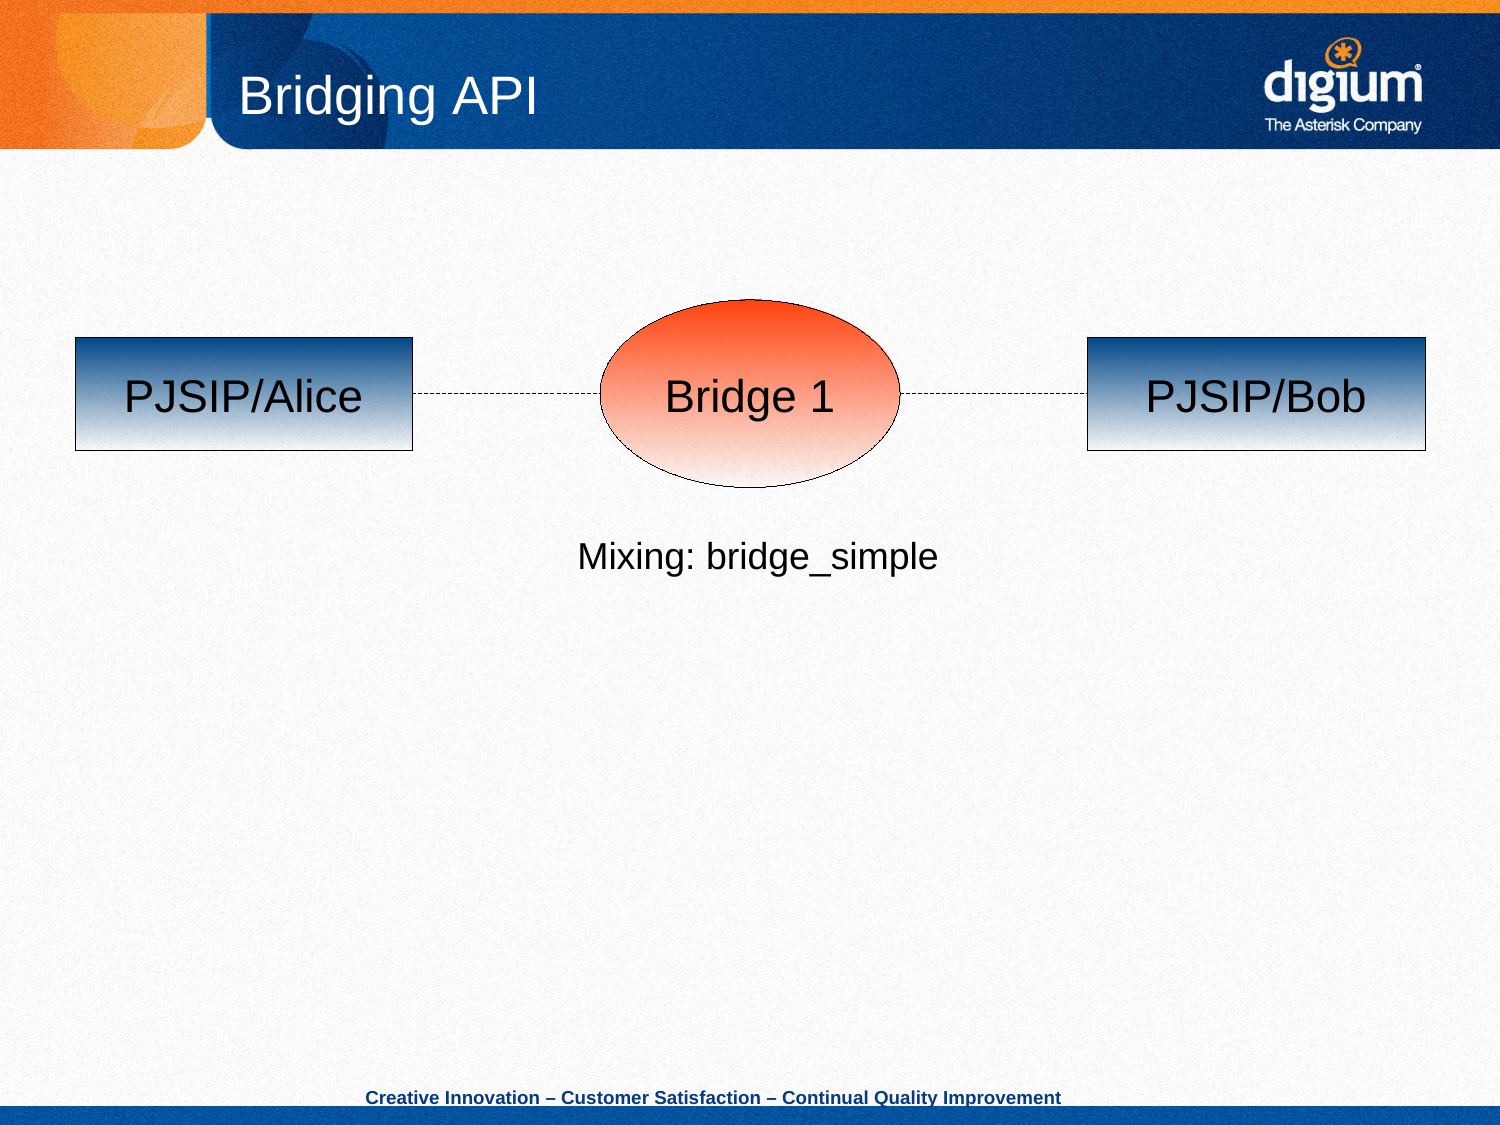

# Bridging API
Bridge 1
PJSIP/Alice
PJSIP/Bob
Mixing: bridge_simple